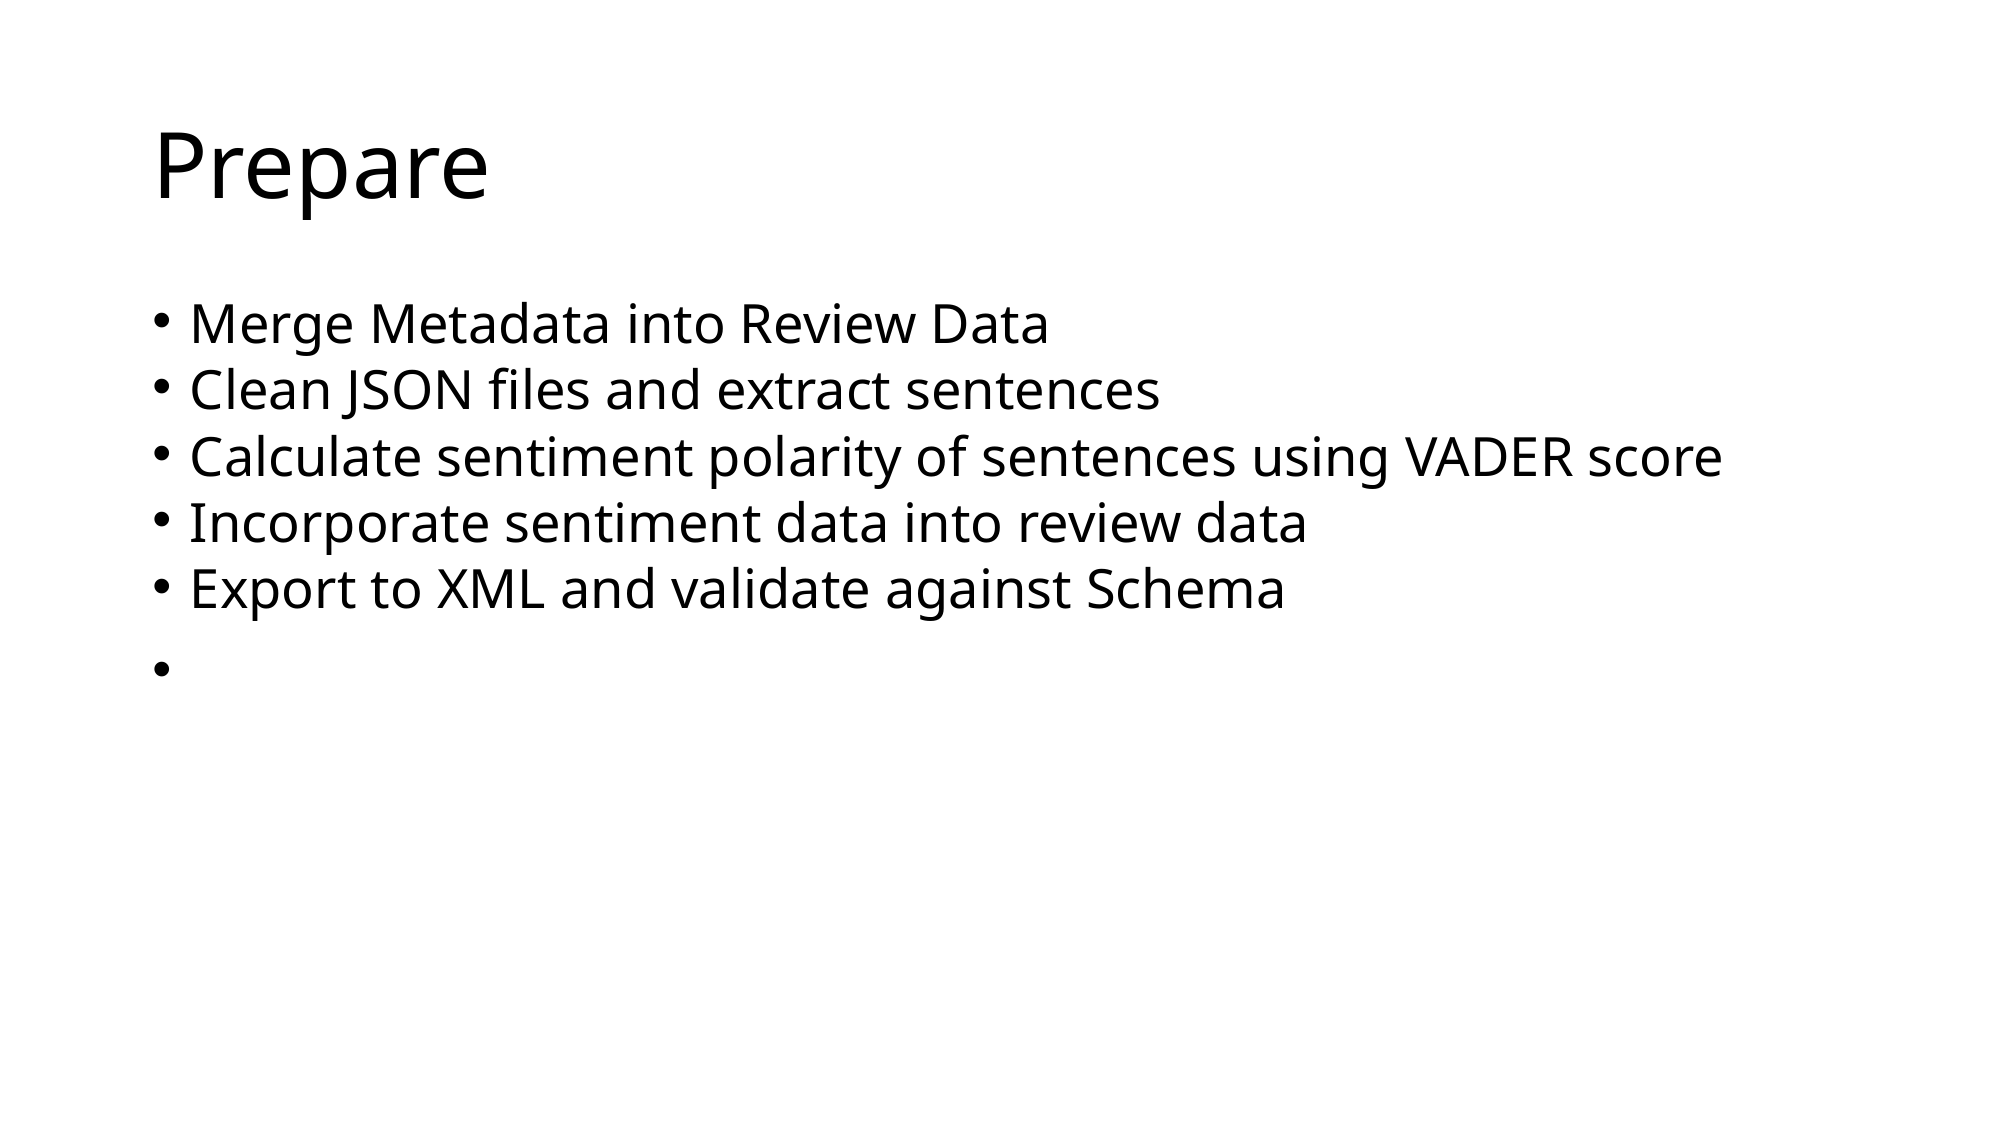

# Prepare
Merge Metadata into Review Data
Clean JSON files and extract sentences
Calculate sentiment polarity of sentences using VADER score
Incorporate sentiment data into review data
Export to XML and validate against Schema